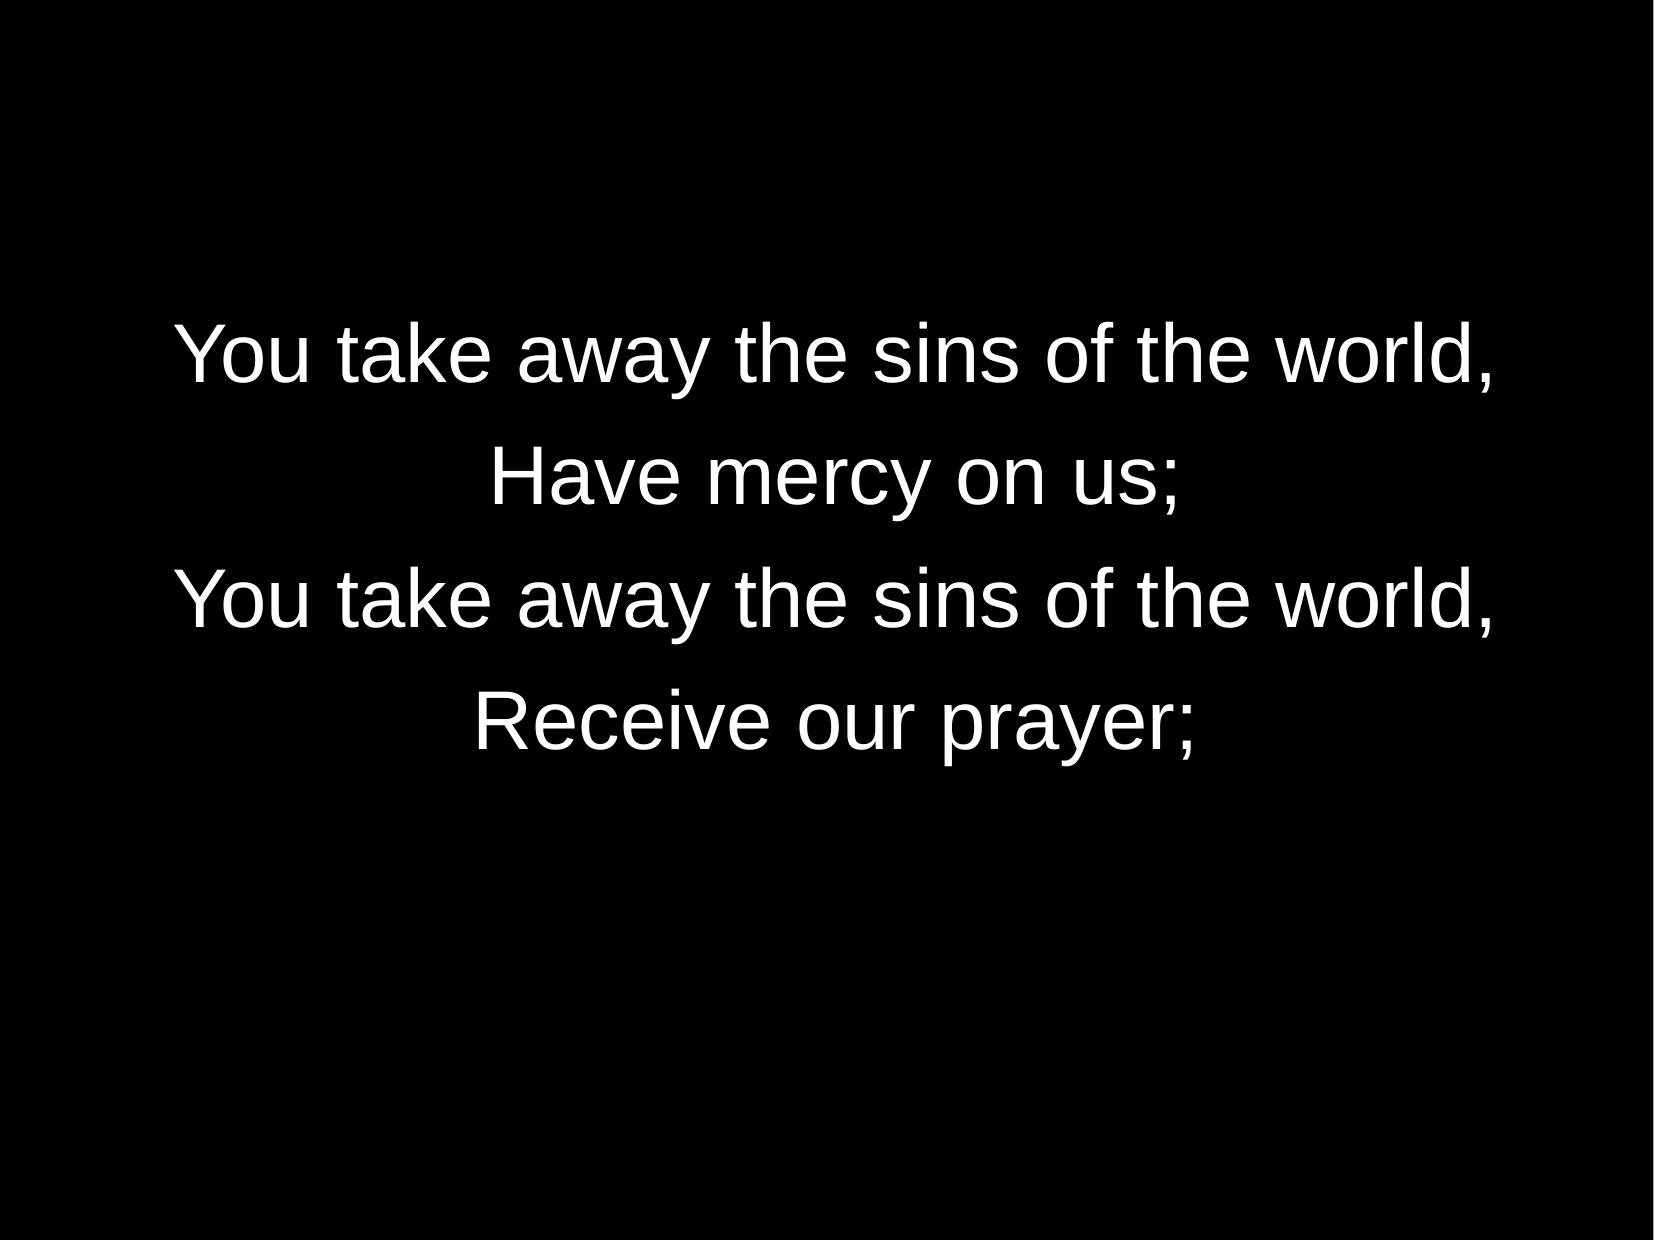

#
You take away the sins of the world,
Have mercy on us;
You take away the sins of the world,
Receive our prayer;